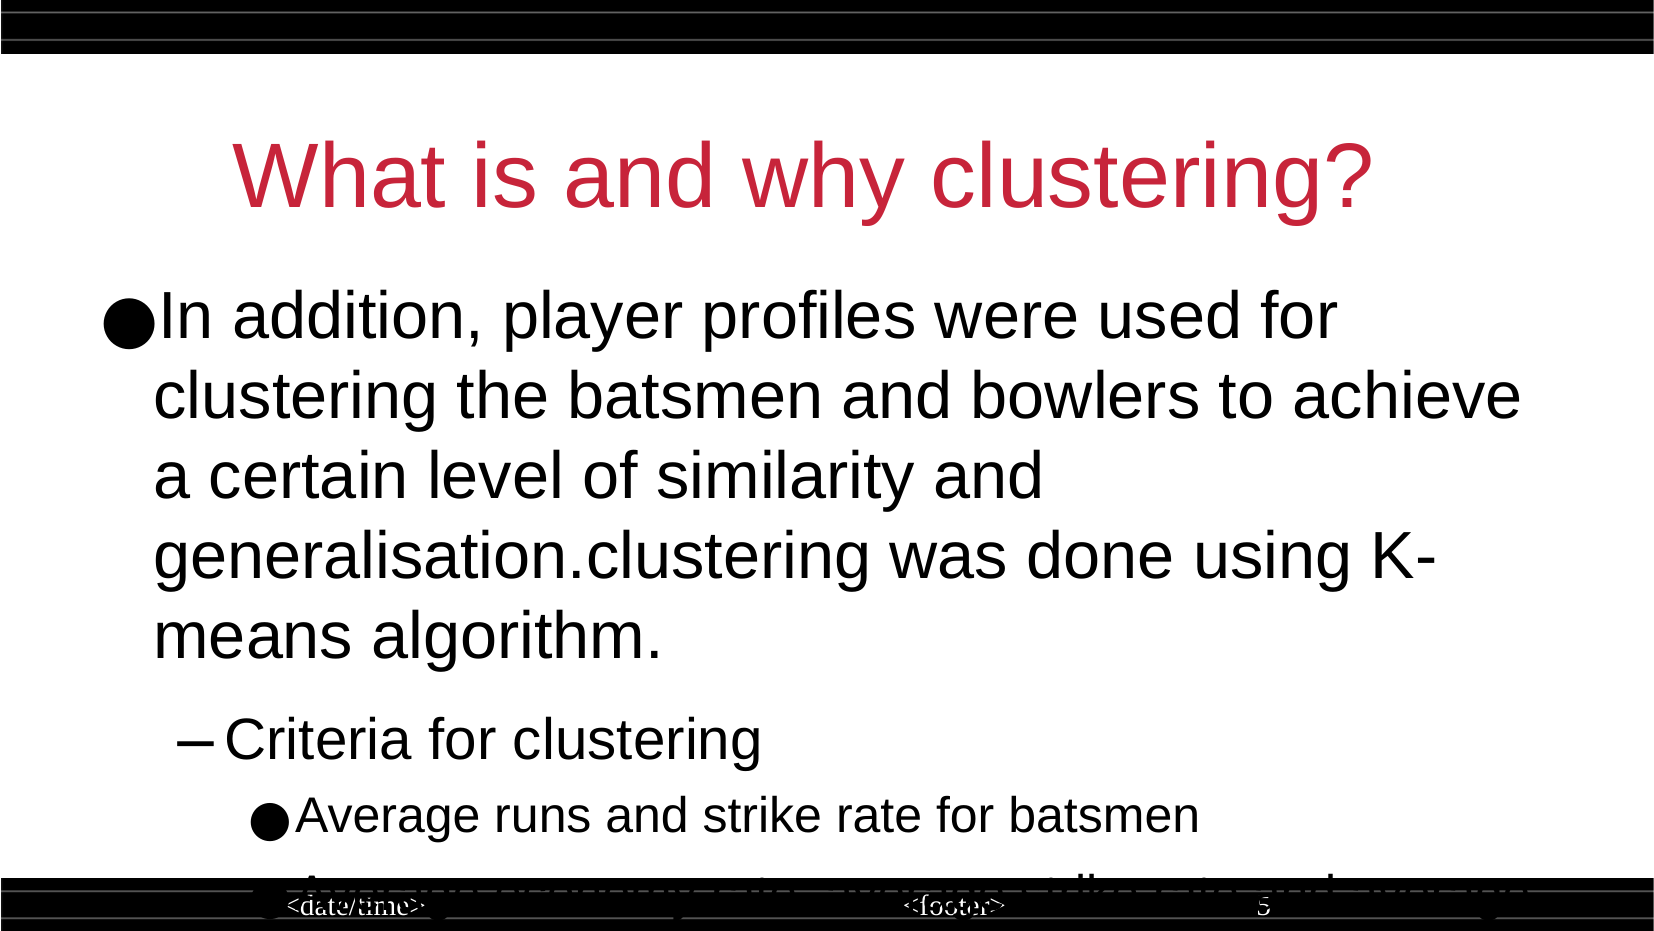

What is and why clustering?
In addition, player profiles were used for clustering the batsmen and bowlers to achieve a certain level of similarity and generalisation.clustering was done using K-means algorithm.
Criteria for clustering
Average runs and strike rate for batsmen
Average economy rate, average strike rate and average for bowlers.
Clustering used to predict the runs and wicket taken by new pair which is not faced earlier.